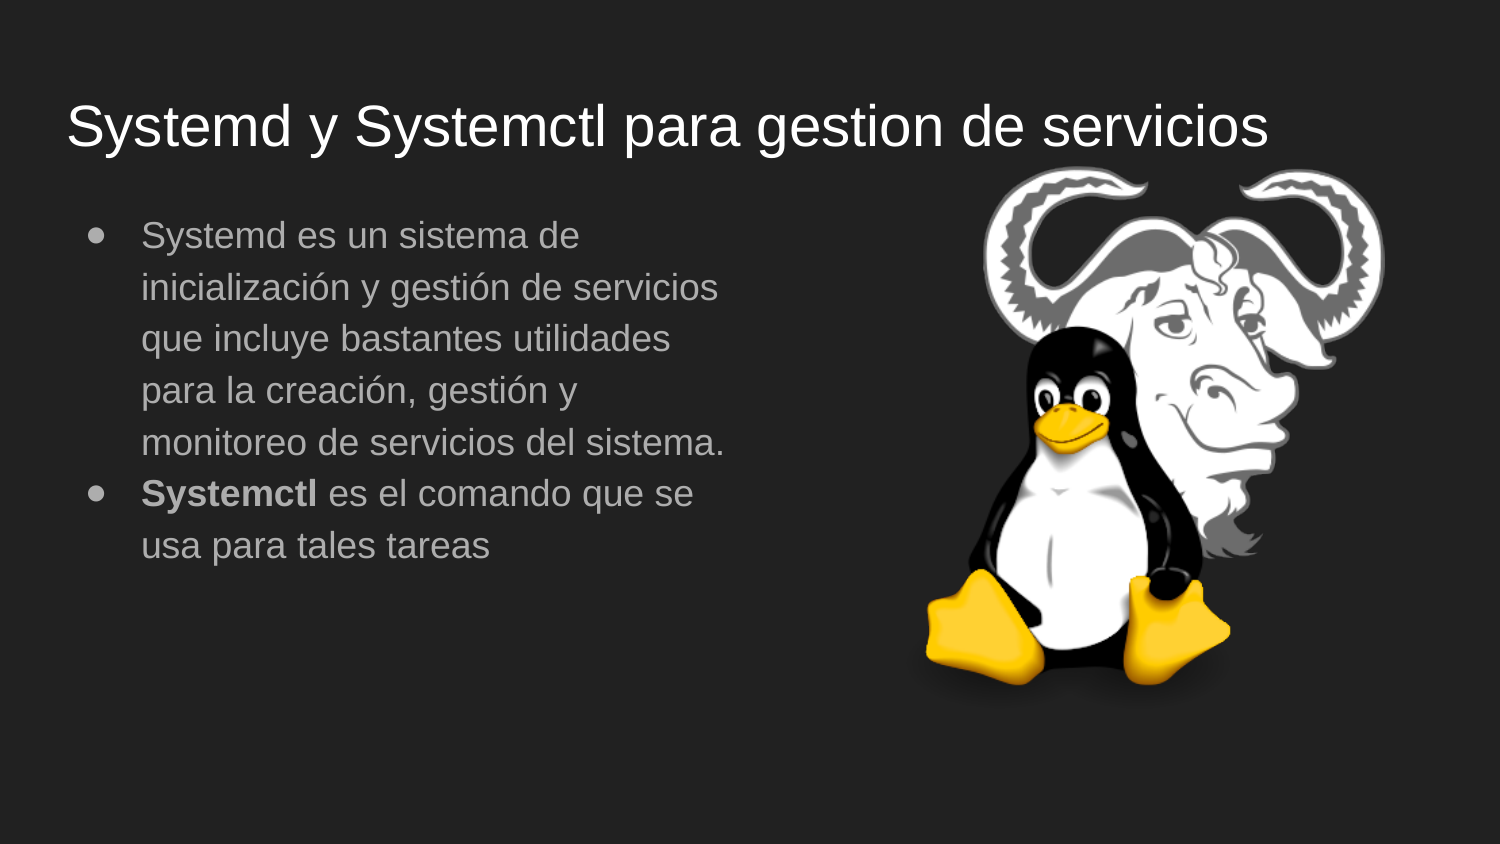

# Systemd y Systemctl para gestion de servicios
Systemd es un sistema de inicialización y gestión de servicios que incluye bastantes utilidades para la creación, gestión y monitoreo de servicios del sistema.
Systemctl es el comando que se usa para tales tareas